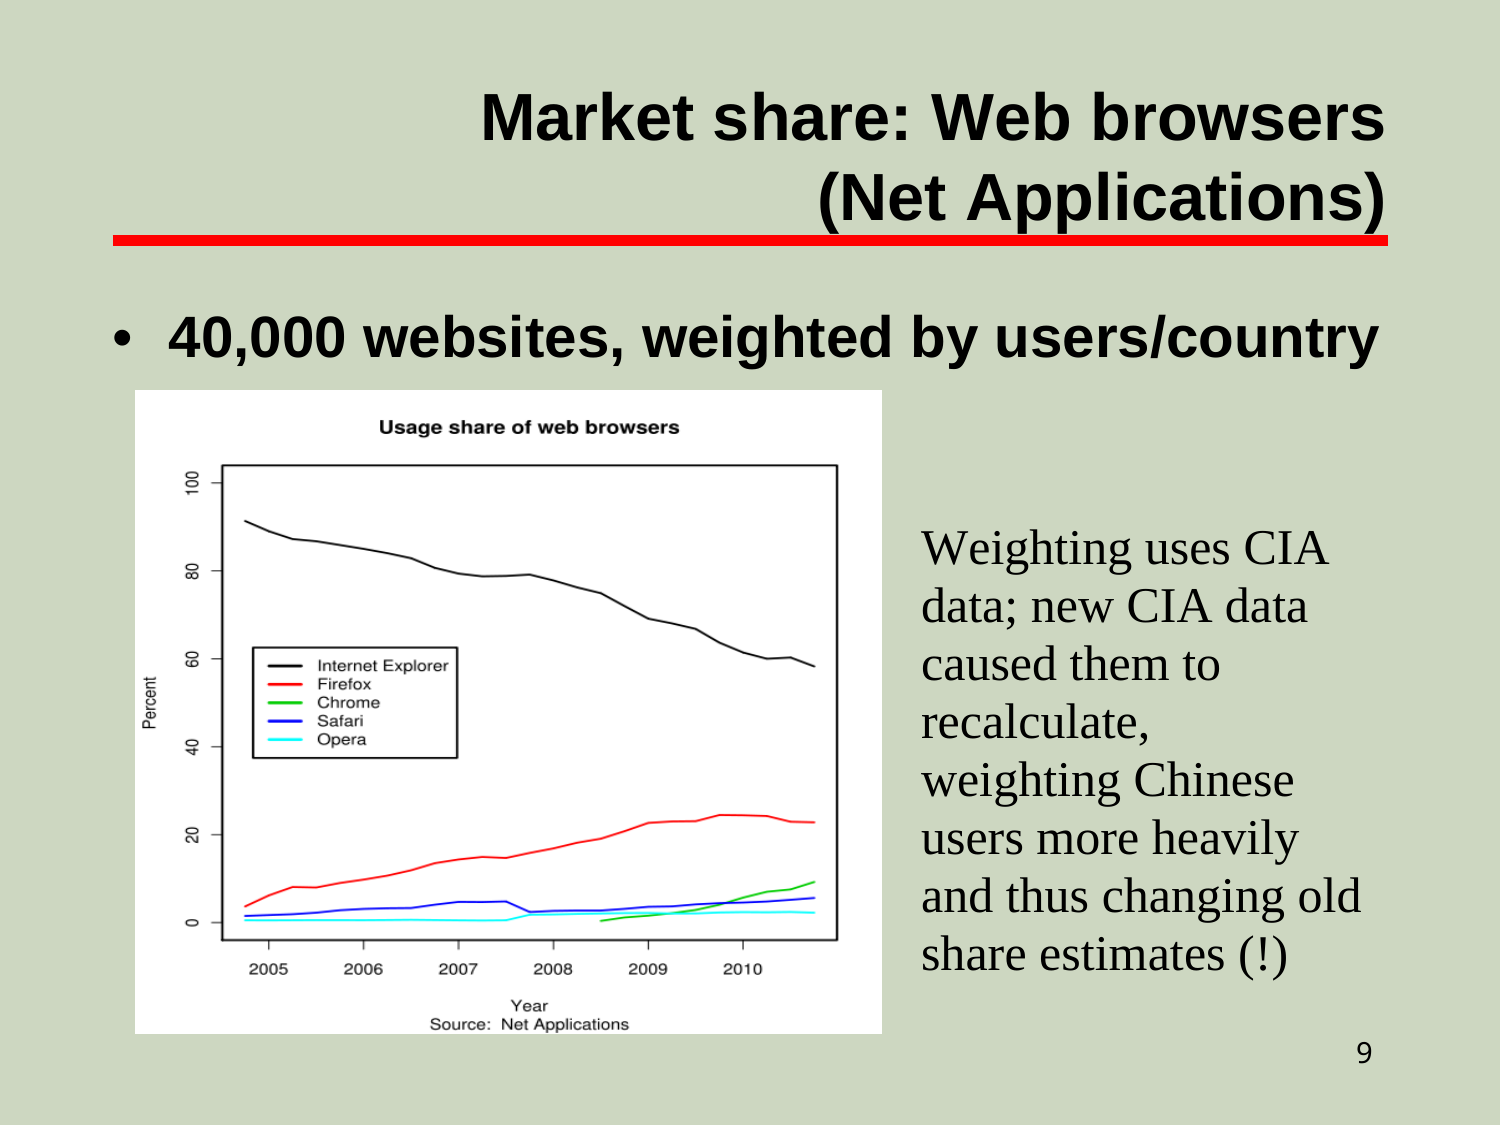

# Market share: Web browsers (Net Applications)
40,000 websites, weighted by users/country
Weighting uses CIA data; new CIA data caused them to recalculate, weighting Chinese users more heavily and thus changing old share estimates (!)